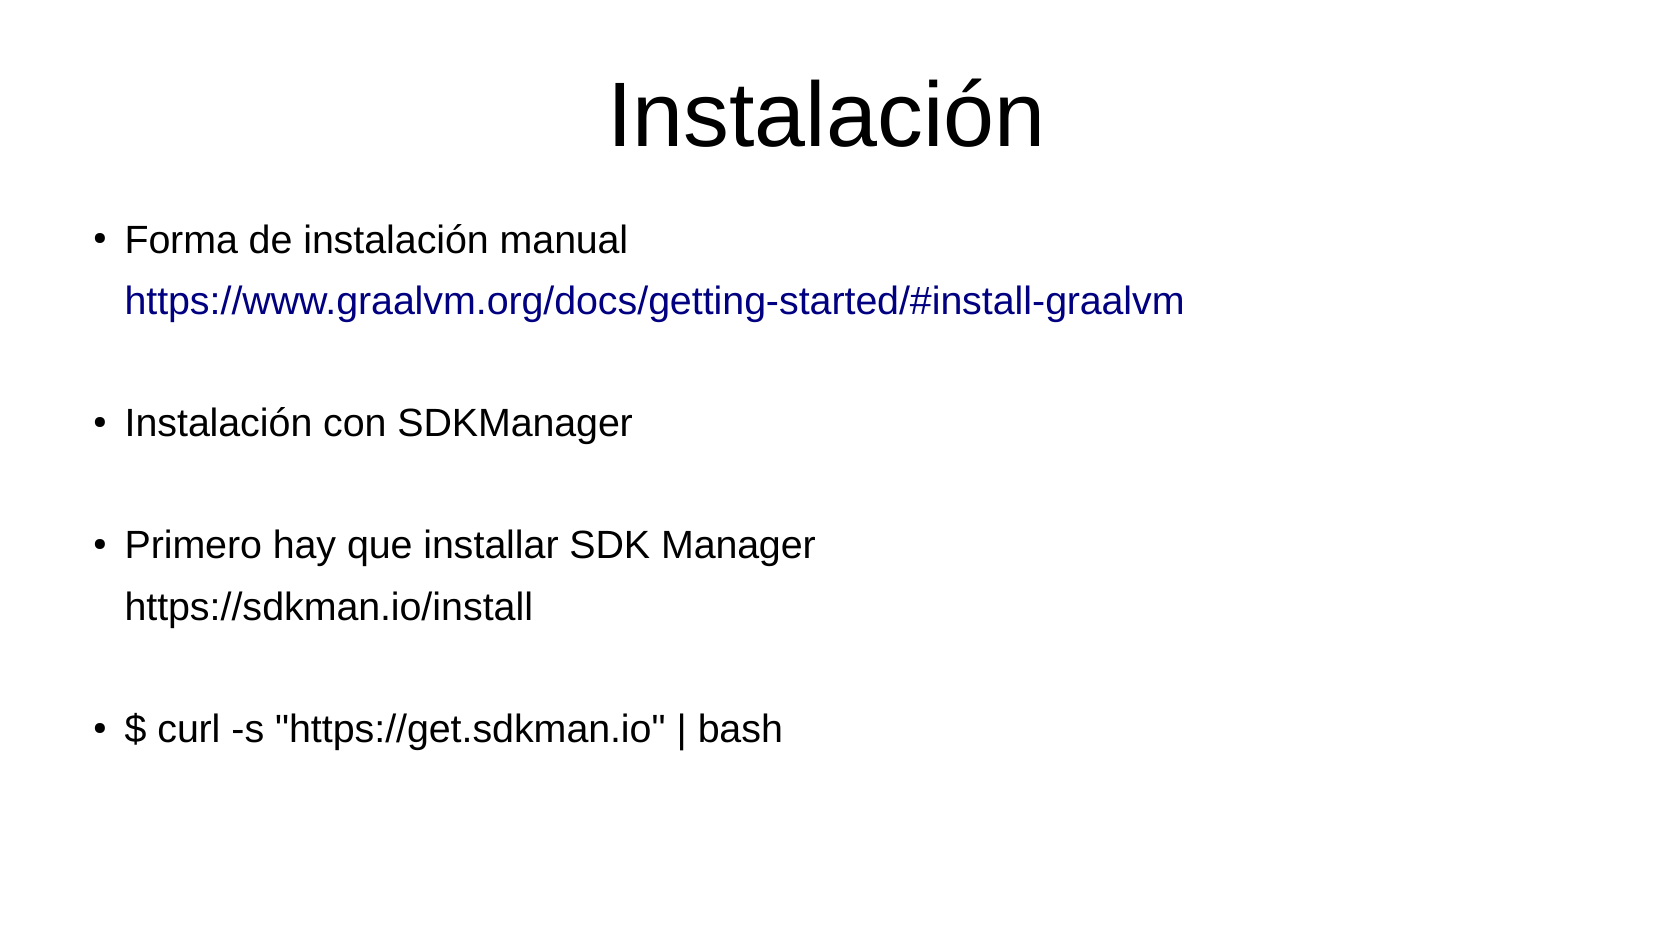

# Instalación
Forma de instalación manual
https://www.graalvm.org/docs/getting-started/#install-graalvm
Instalación con SDKManager
Primero hay que installar SDK Manager
https://sdkman.io/install
$ curl -s "https://get.sdkman.io" | bash